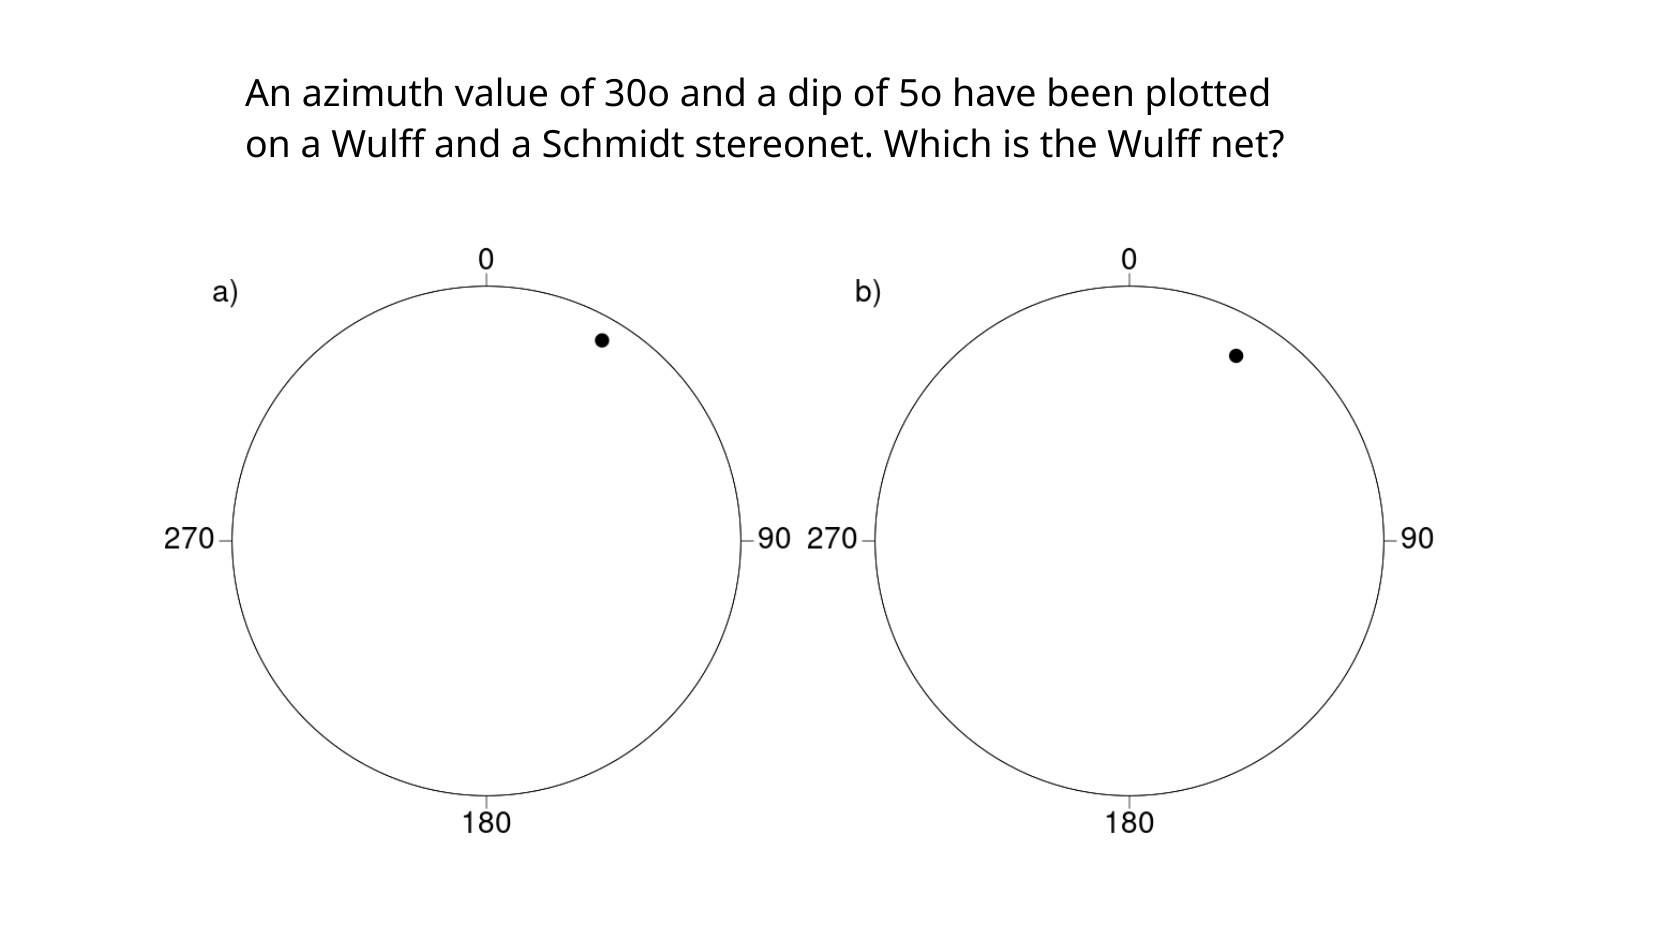

An azimuth value of 30o and a dip of 5o have been plotted on a Wulff and a Schmidt stereonet. Which is the Wulff net?